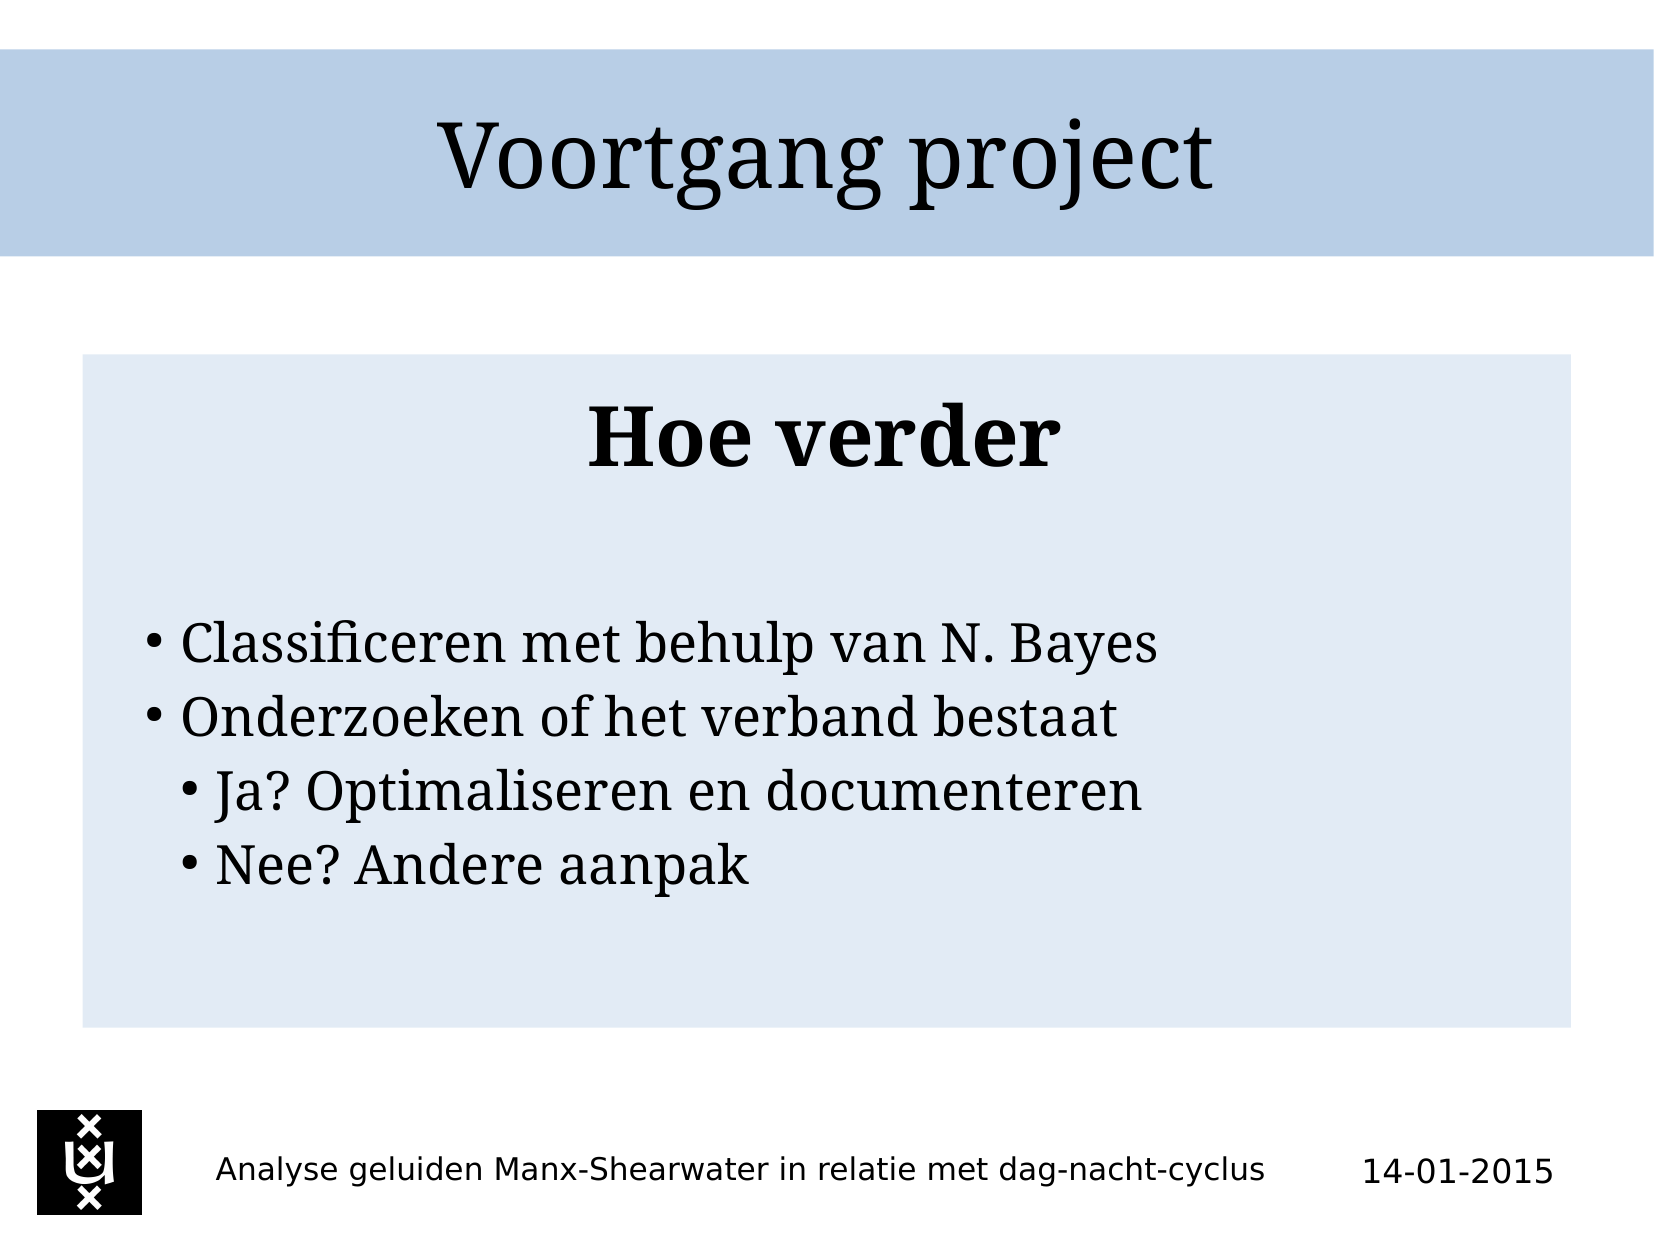

# Voortgang project
						Hoe verder
Classificeren met behulp van N. Bayes
Onderzoeken of het verband bestaat
Ja? Optimaliseren en documenteren
Nee? Andere aanpak
Analyse geluiden Manx-Shearwater in relatie met dag-nacht-cyclus
14-01-2015